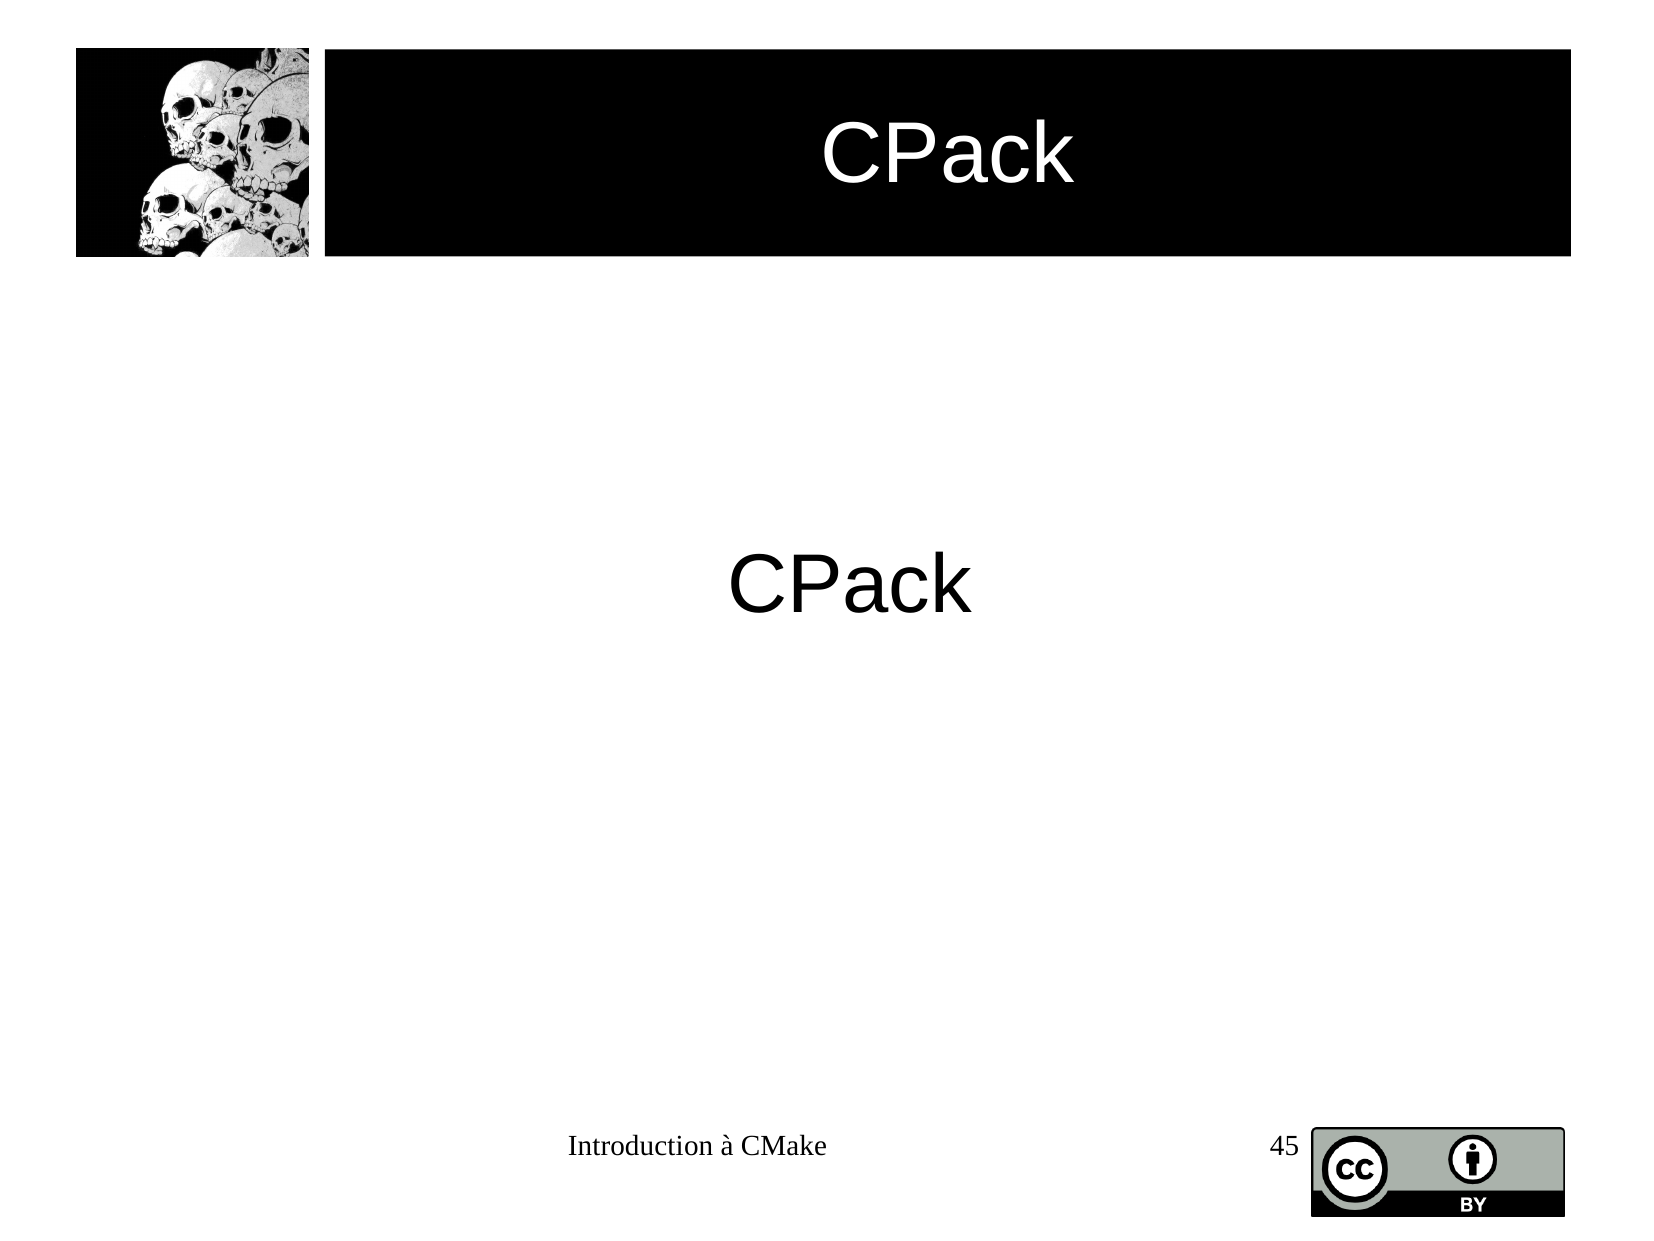

# CPack
CPack
Introduction à CMake
45